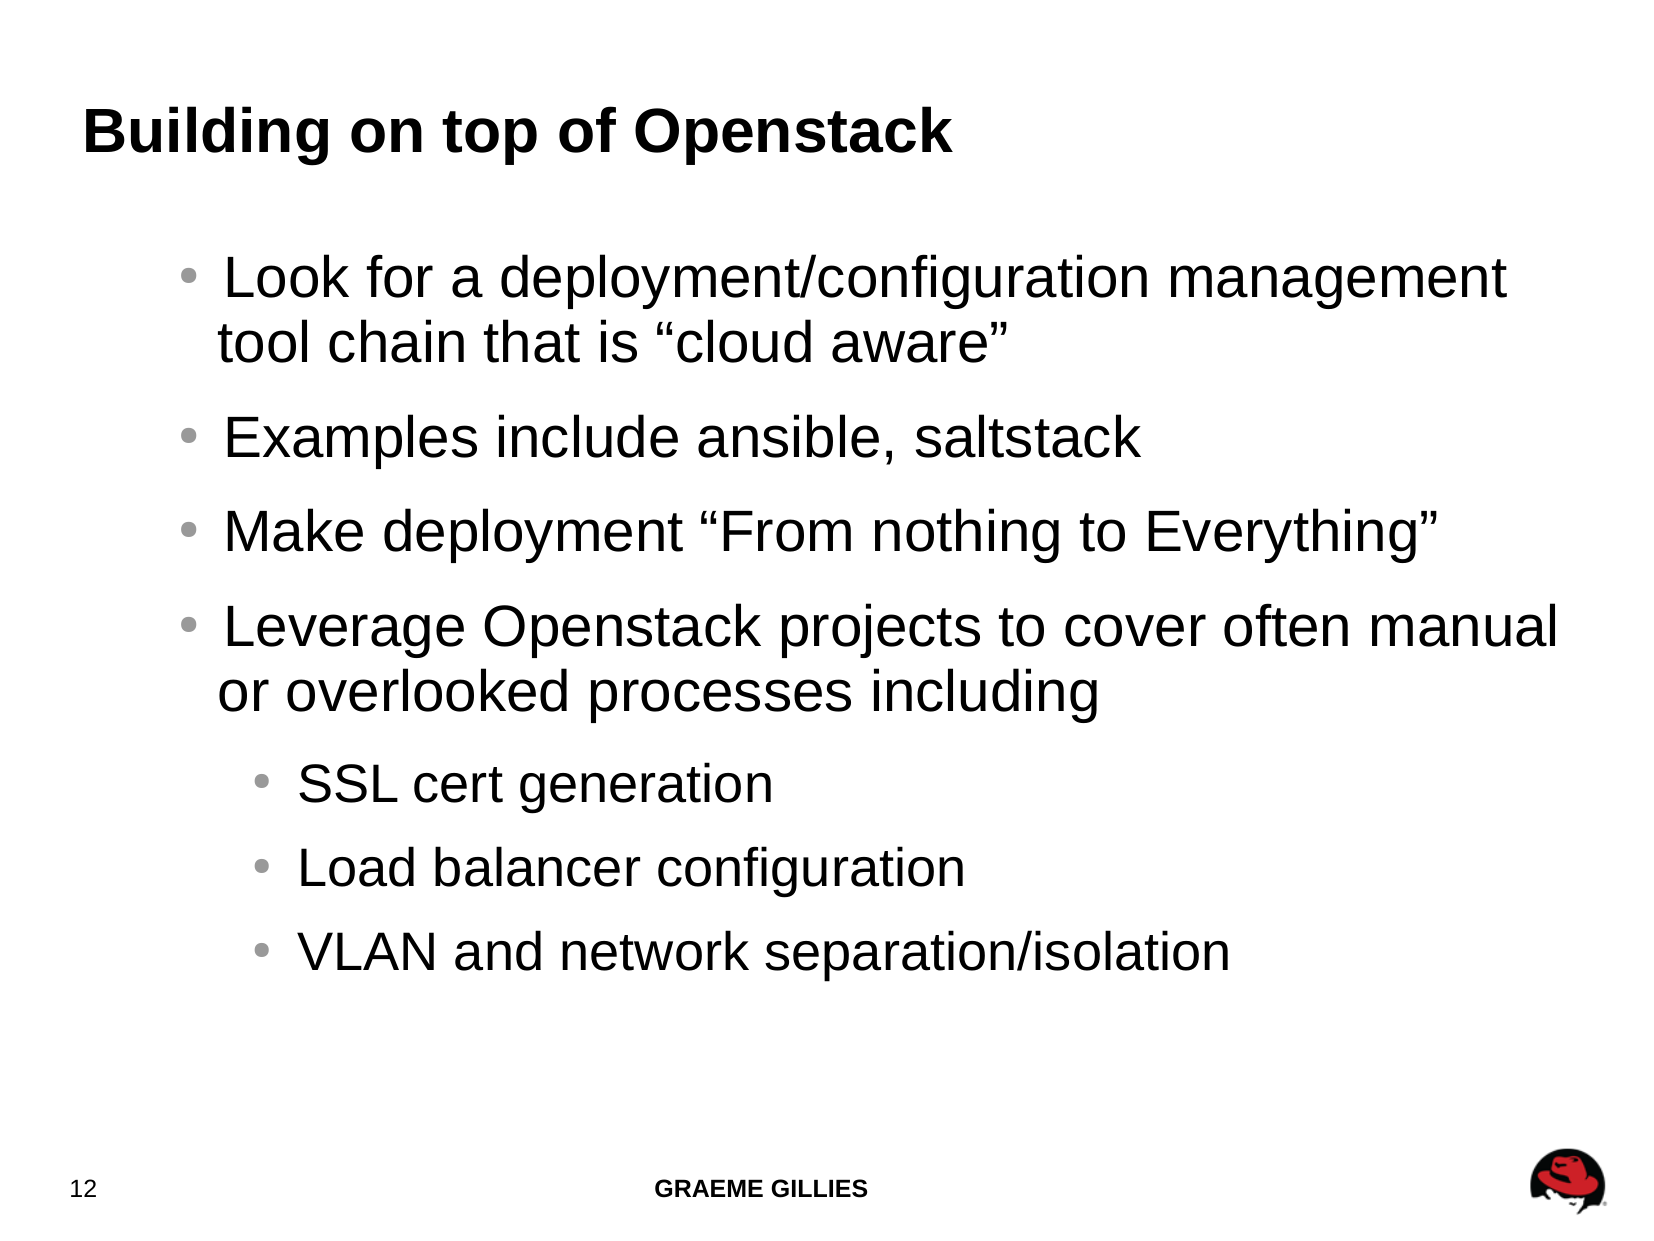

# Building on top of Openstack
Look for a deployment/configuration management tool chain that is “cloud aware”
Examples include ansible, saltstack
Make deployment “From nothing to Everything”
Leverage Openstack projects to cover often manual or overlooked processes including
SSL cert generation
Load balancer configuration
VLAN and network separation/isolation